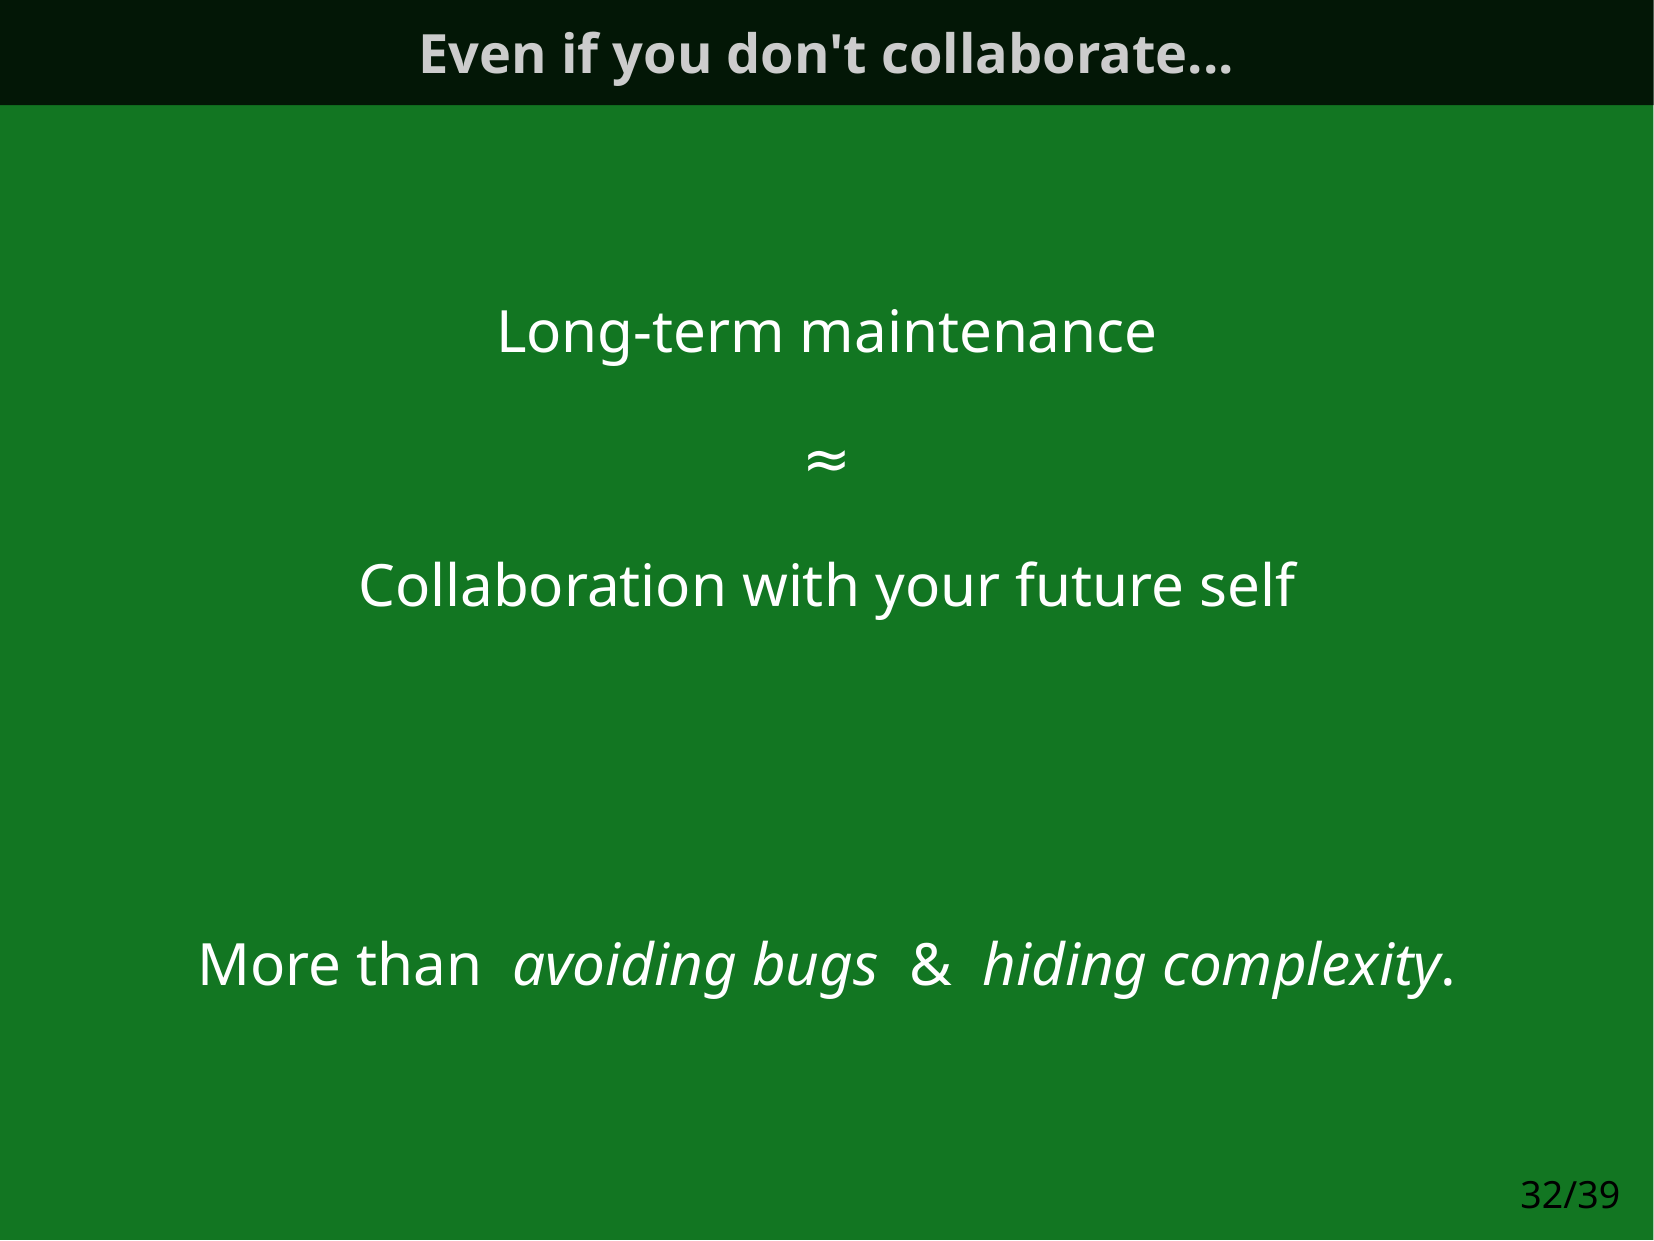

# Even if you don't collaborate...
Long-term maintenance
≈
Collaboration with your future self
More than avoiding bugs & hiding complexity.